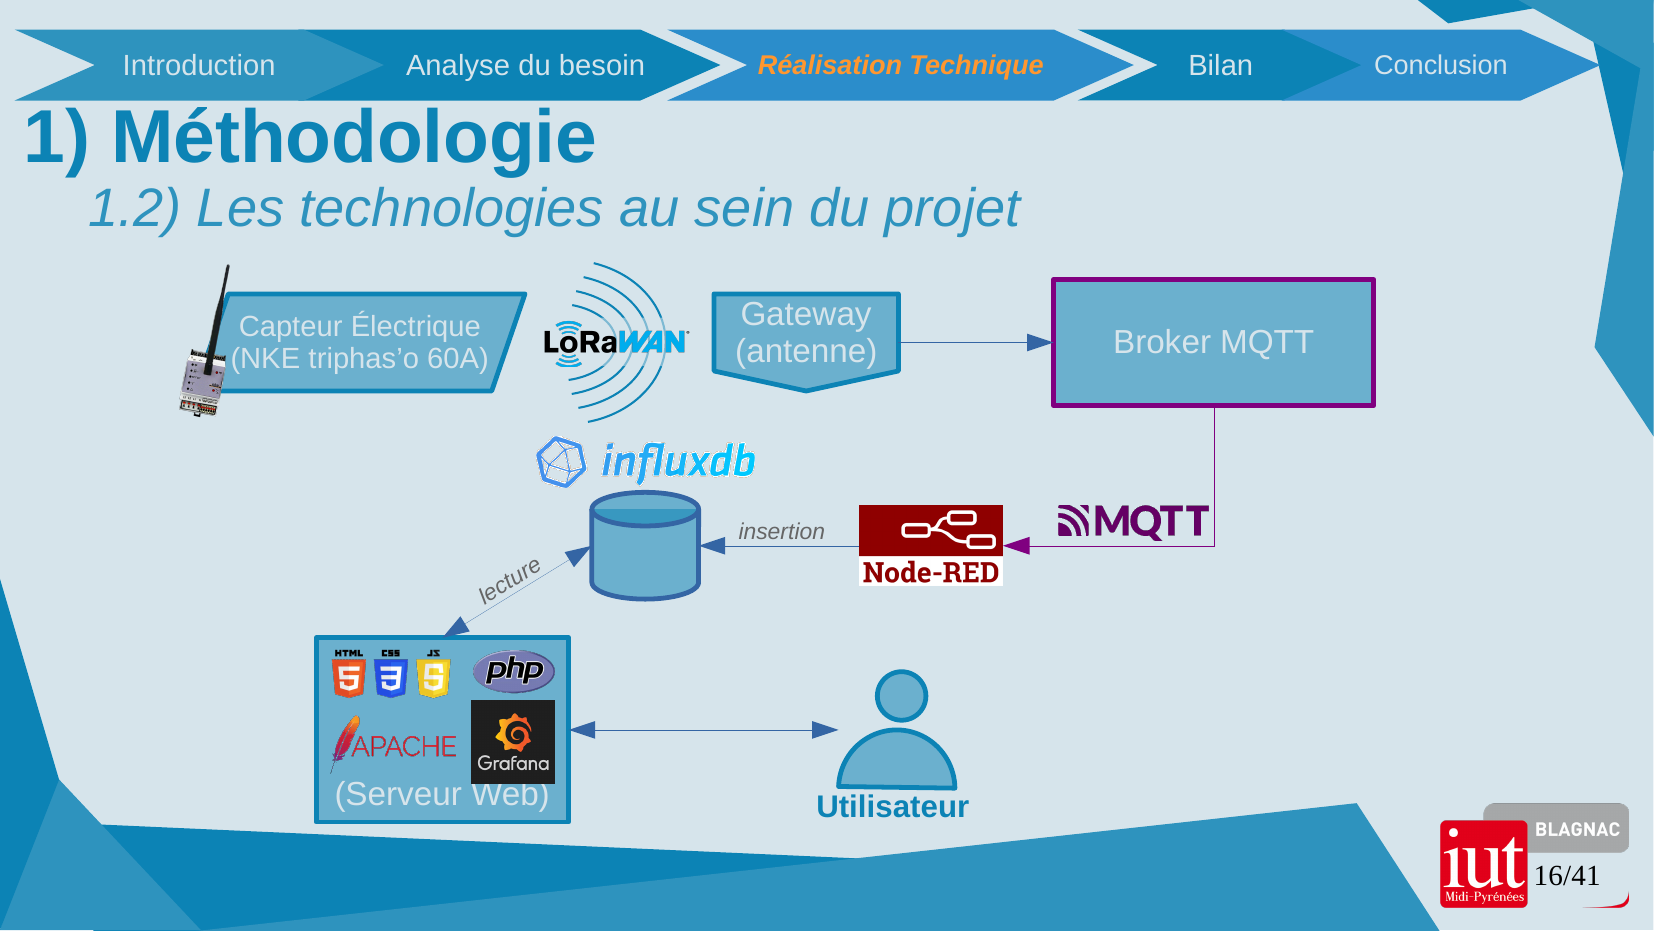

Bilan
Introduction
 Analyse du besoin
Réalisation Technique
Conclusion
# 1) Méthodologie
1.2) Les technologies au sein du projet
Broker MQTT
Capteur Électrique
(NKE triphas’o 60A)
Gateway
(antenne)
insertion
lecture
(Serveur Web)
Utilisateur
16